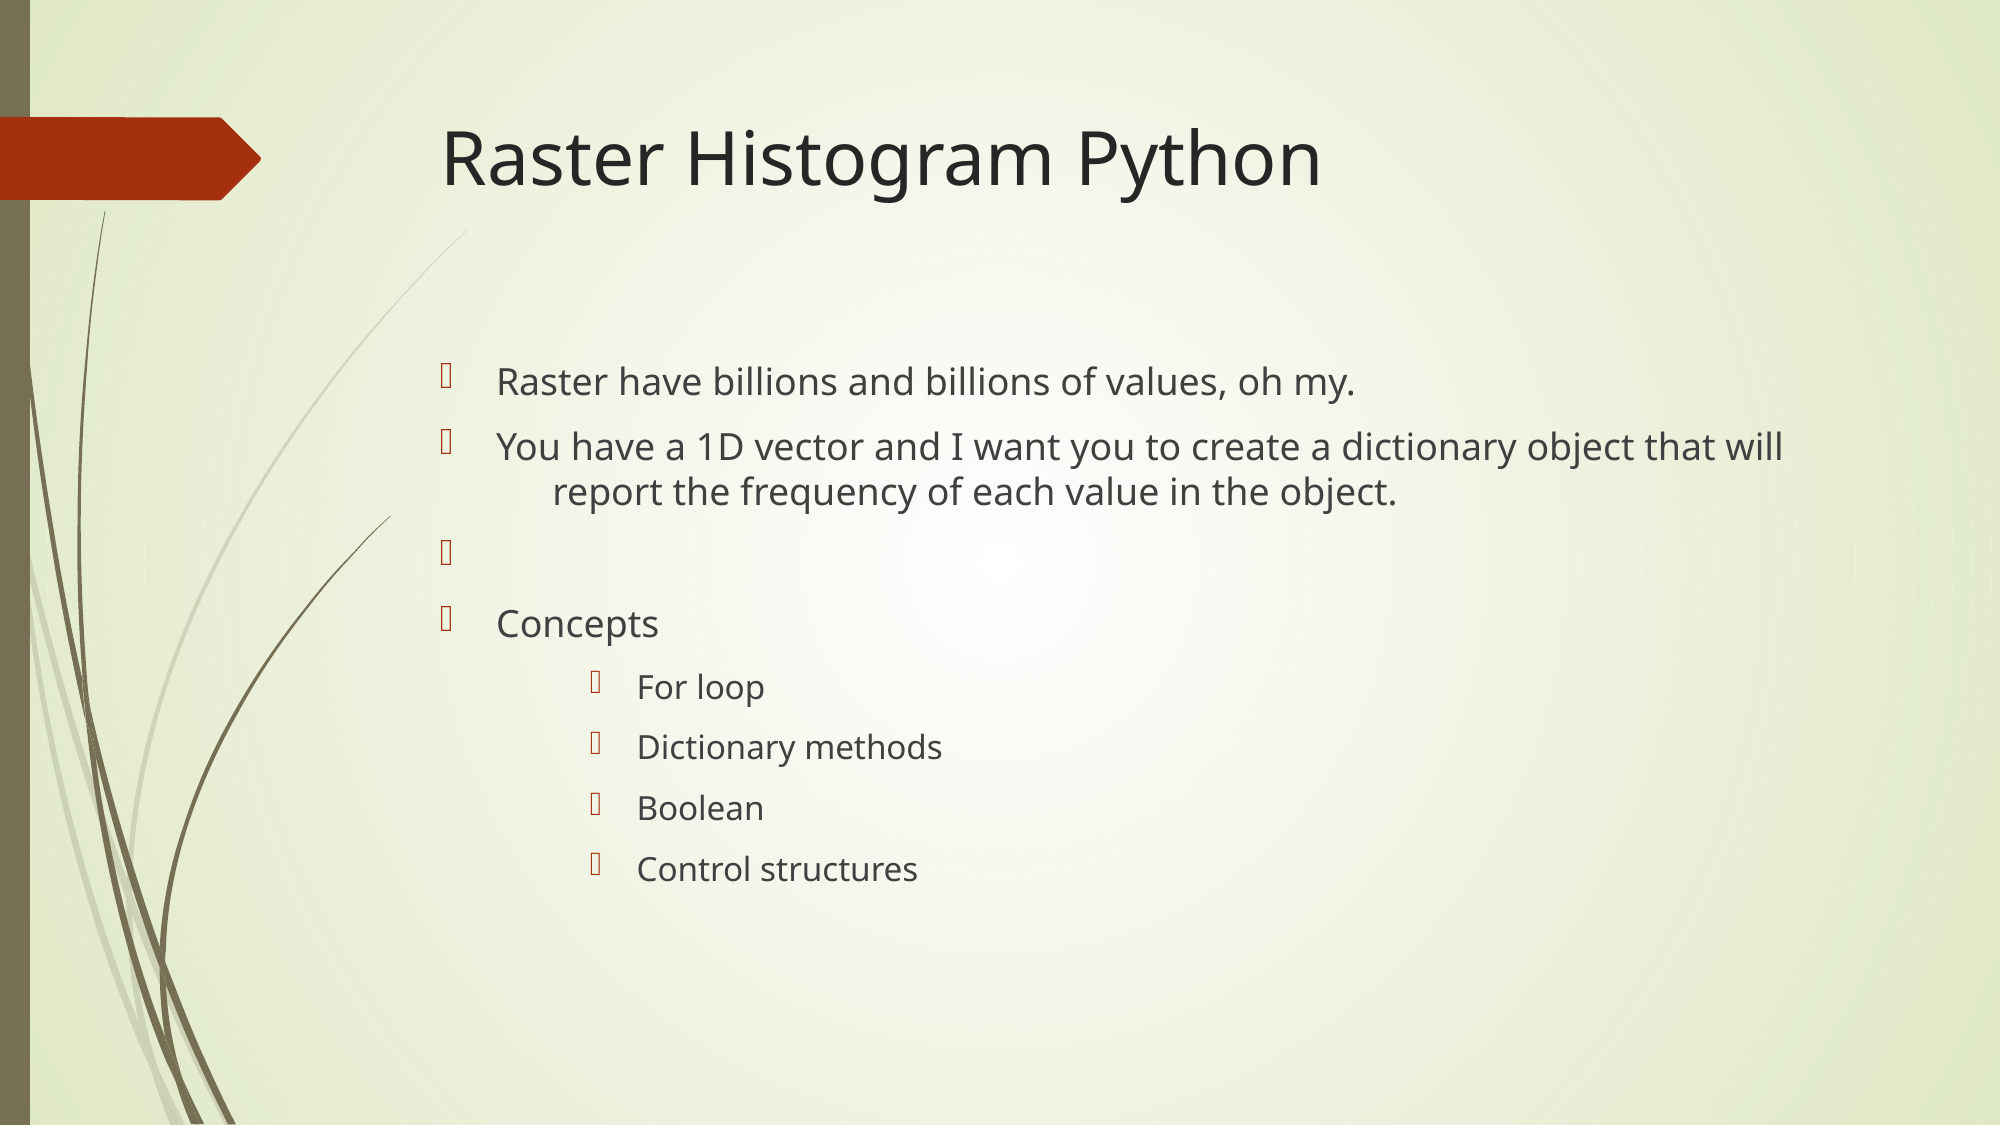

# Raster Histogram Python
Raster have billions and billions of values, oh my.
You have a 1D vector and I want you to create a dictionary object that will report the frequency of each value in the object.
Concepts
For loop
Dictionary methods
Boolean
Control structures